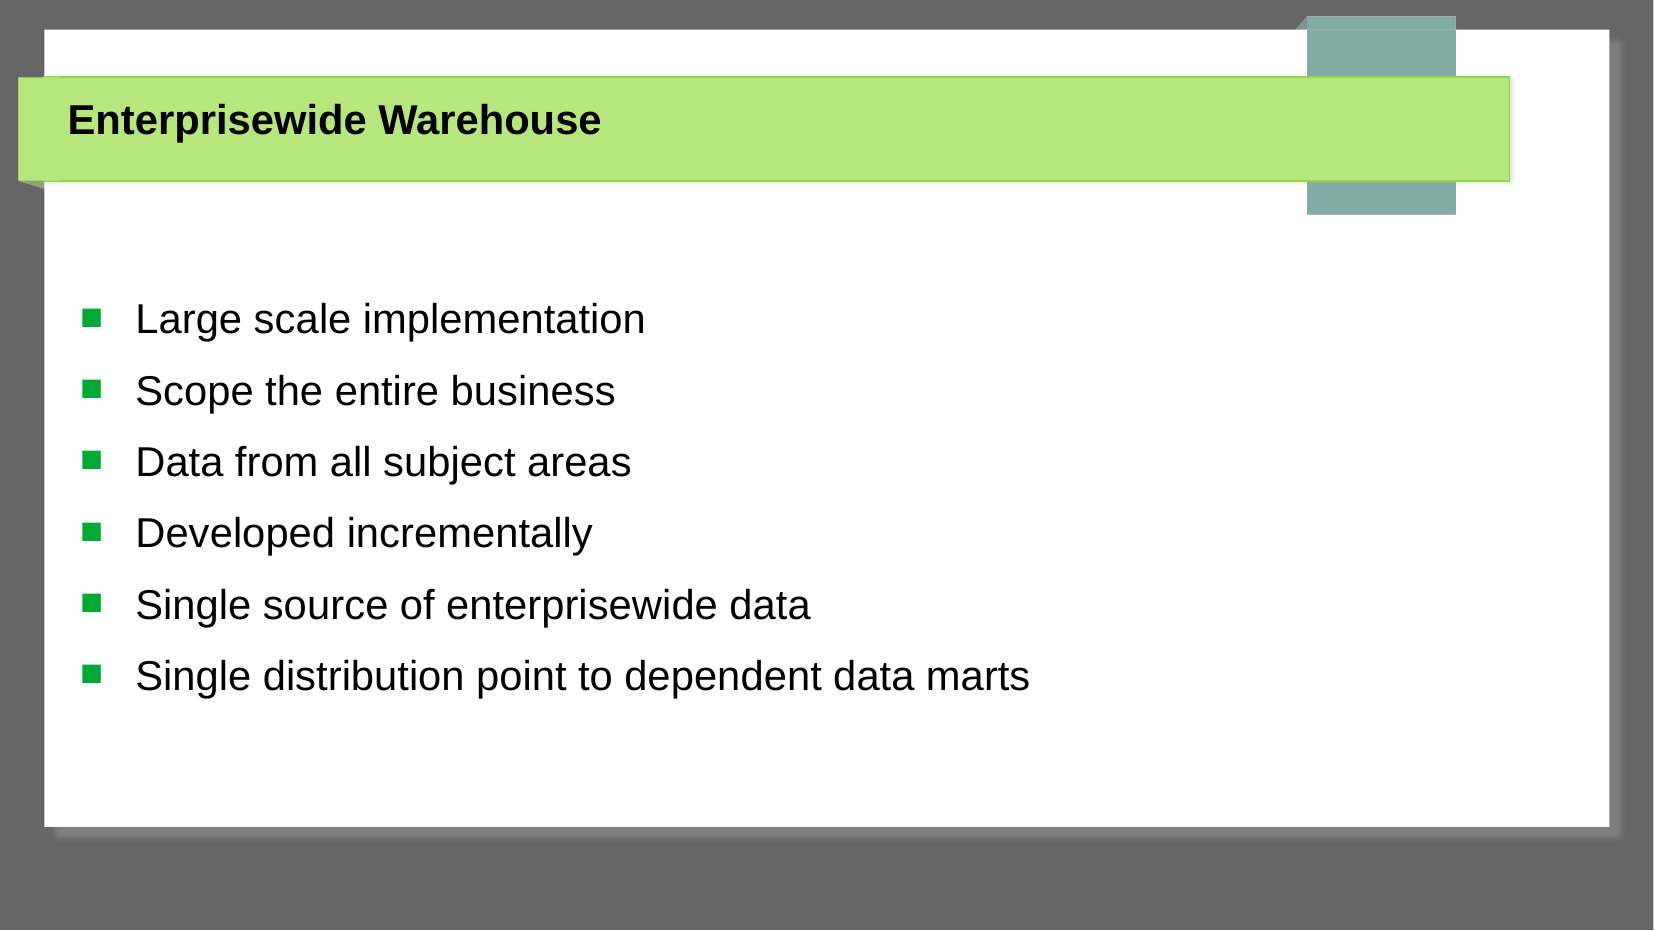

Enterprisewide Warehouse
Large scale implementation
Scope the entire business
Data from all subject areas
Developed incrementally
Single source of enterprisewide data
Single distribution point to dependent data marts